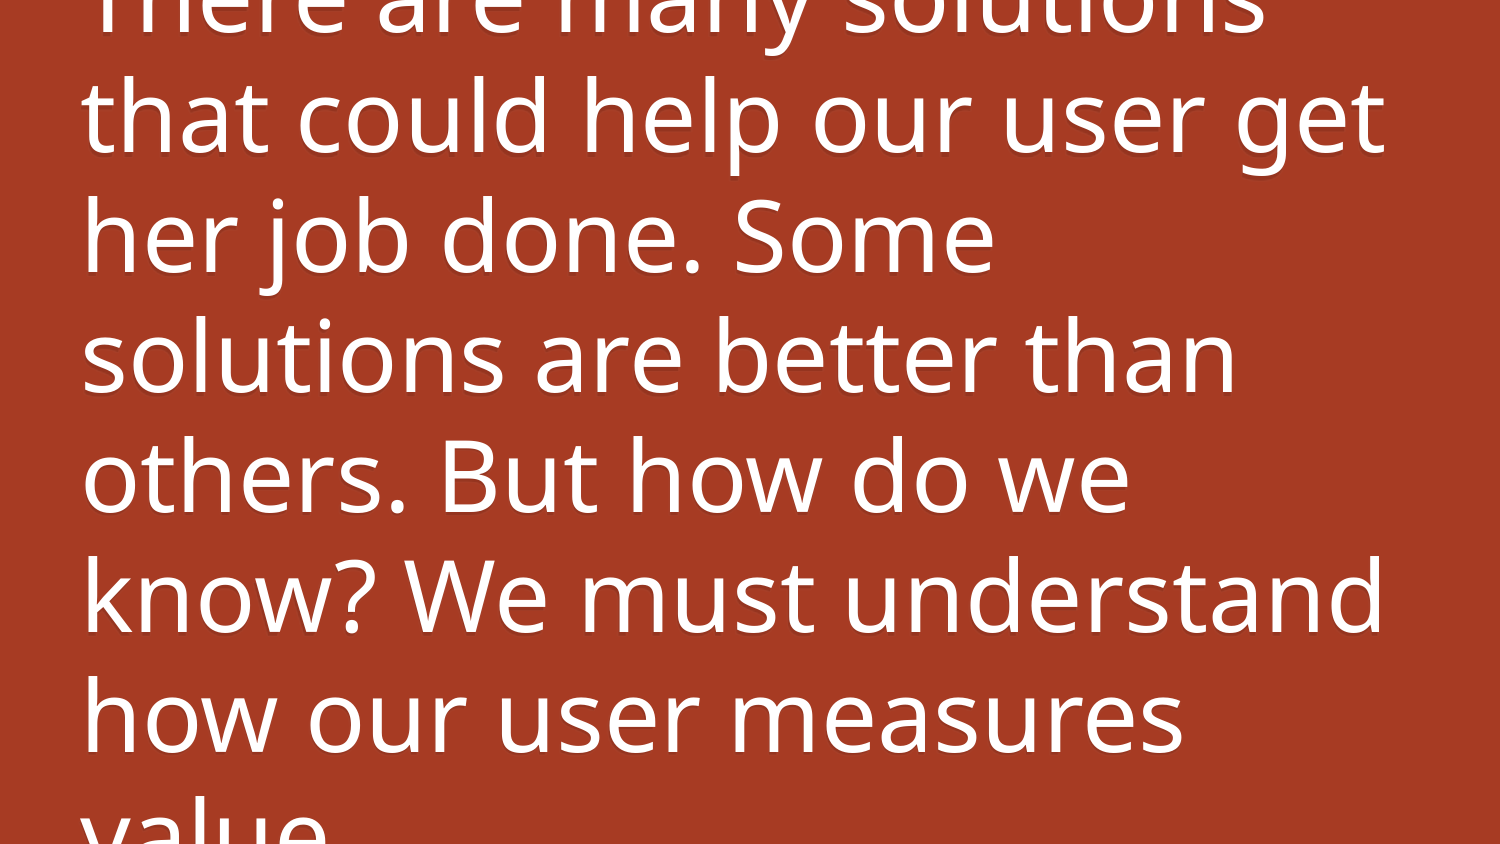

There are many solutions that could help our user get her job done. Some solutions are better than others. But how do we know? We must understand how our user measures value.